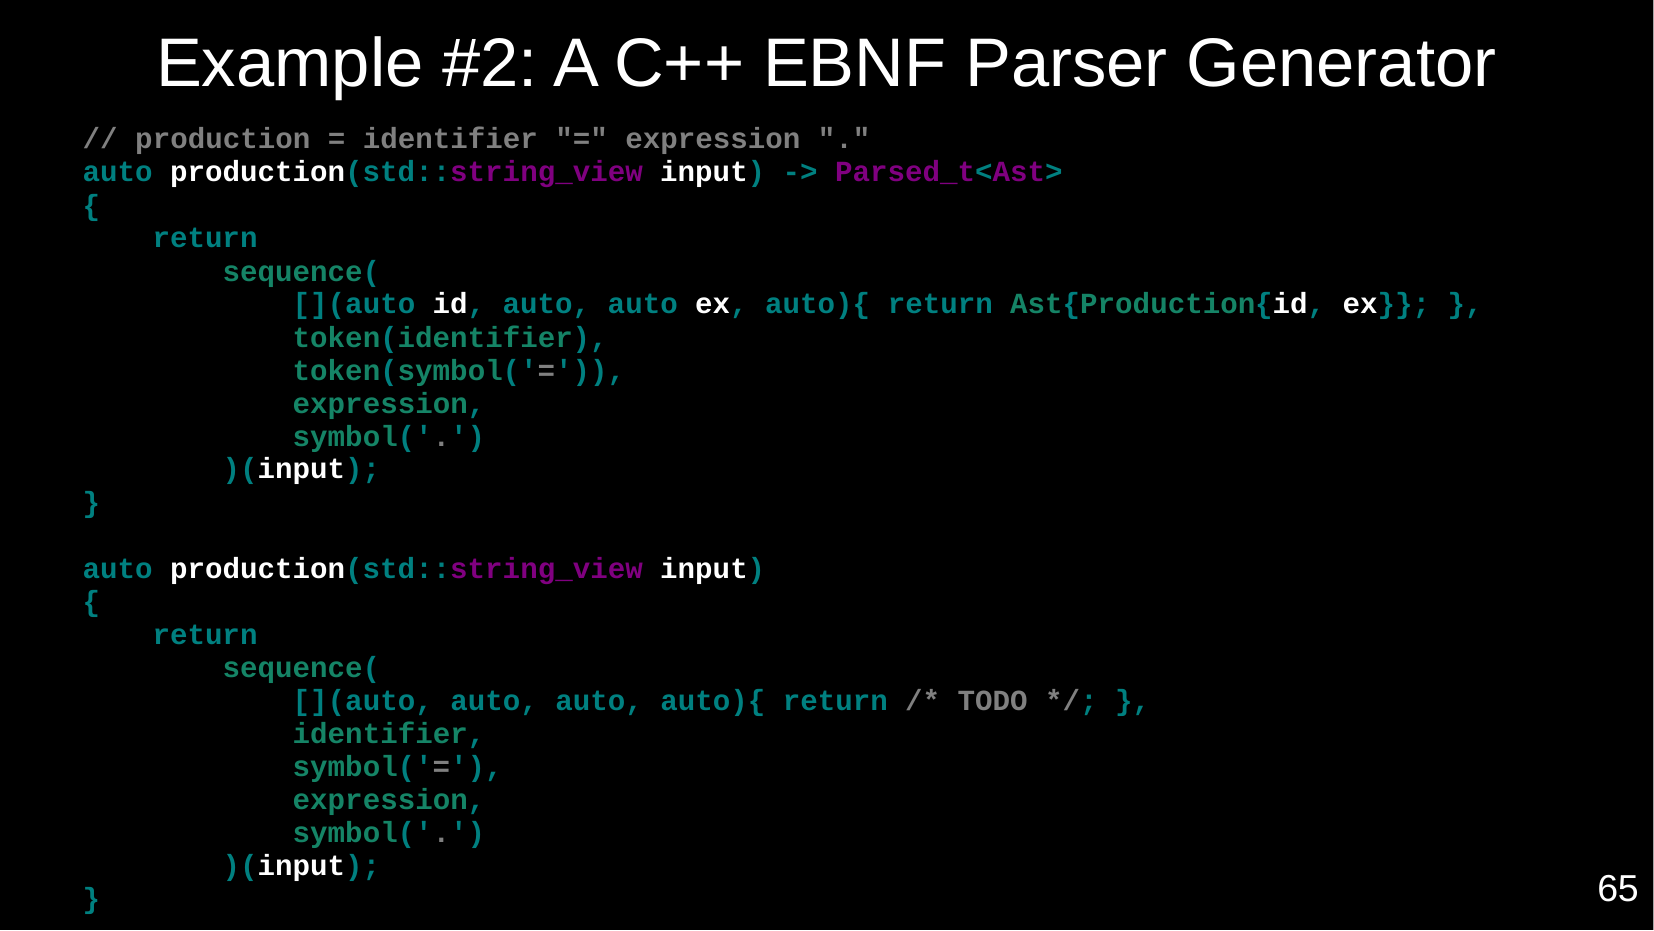

Example #2: A C++ EBNF Parser Generator
# // production = identifier "=" expression "."
auto production(std::string_view input) -> Parsed_t<Ast>
{
 return
 sequence(
 [](auto id, auto, auto ex, auto){ return Ast{Production{id, ex}}; },
 token(identifier),
 token(symbol('=')),
 expression,
 symbol('.')
 )(input);
}
auto production(std::string_view input)
{
 return
 sequence(
 [](auto, auto, auto, auto){ return /* TODO */; },
 identifier,
 symbol('='),
 expression,
 symbol('.')
 )(input);
}